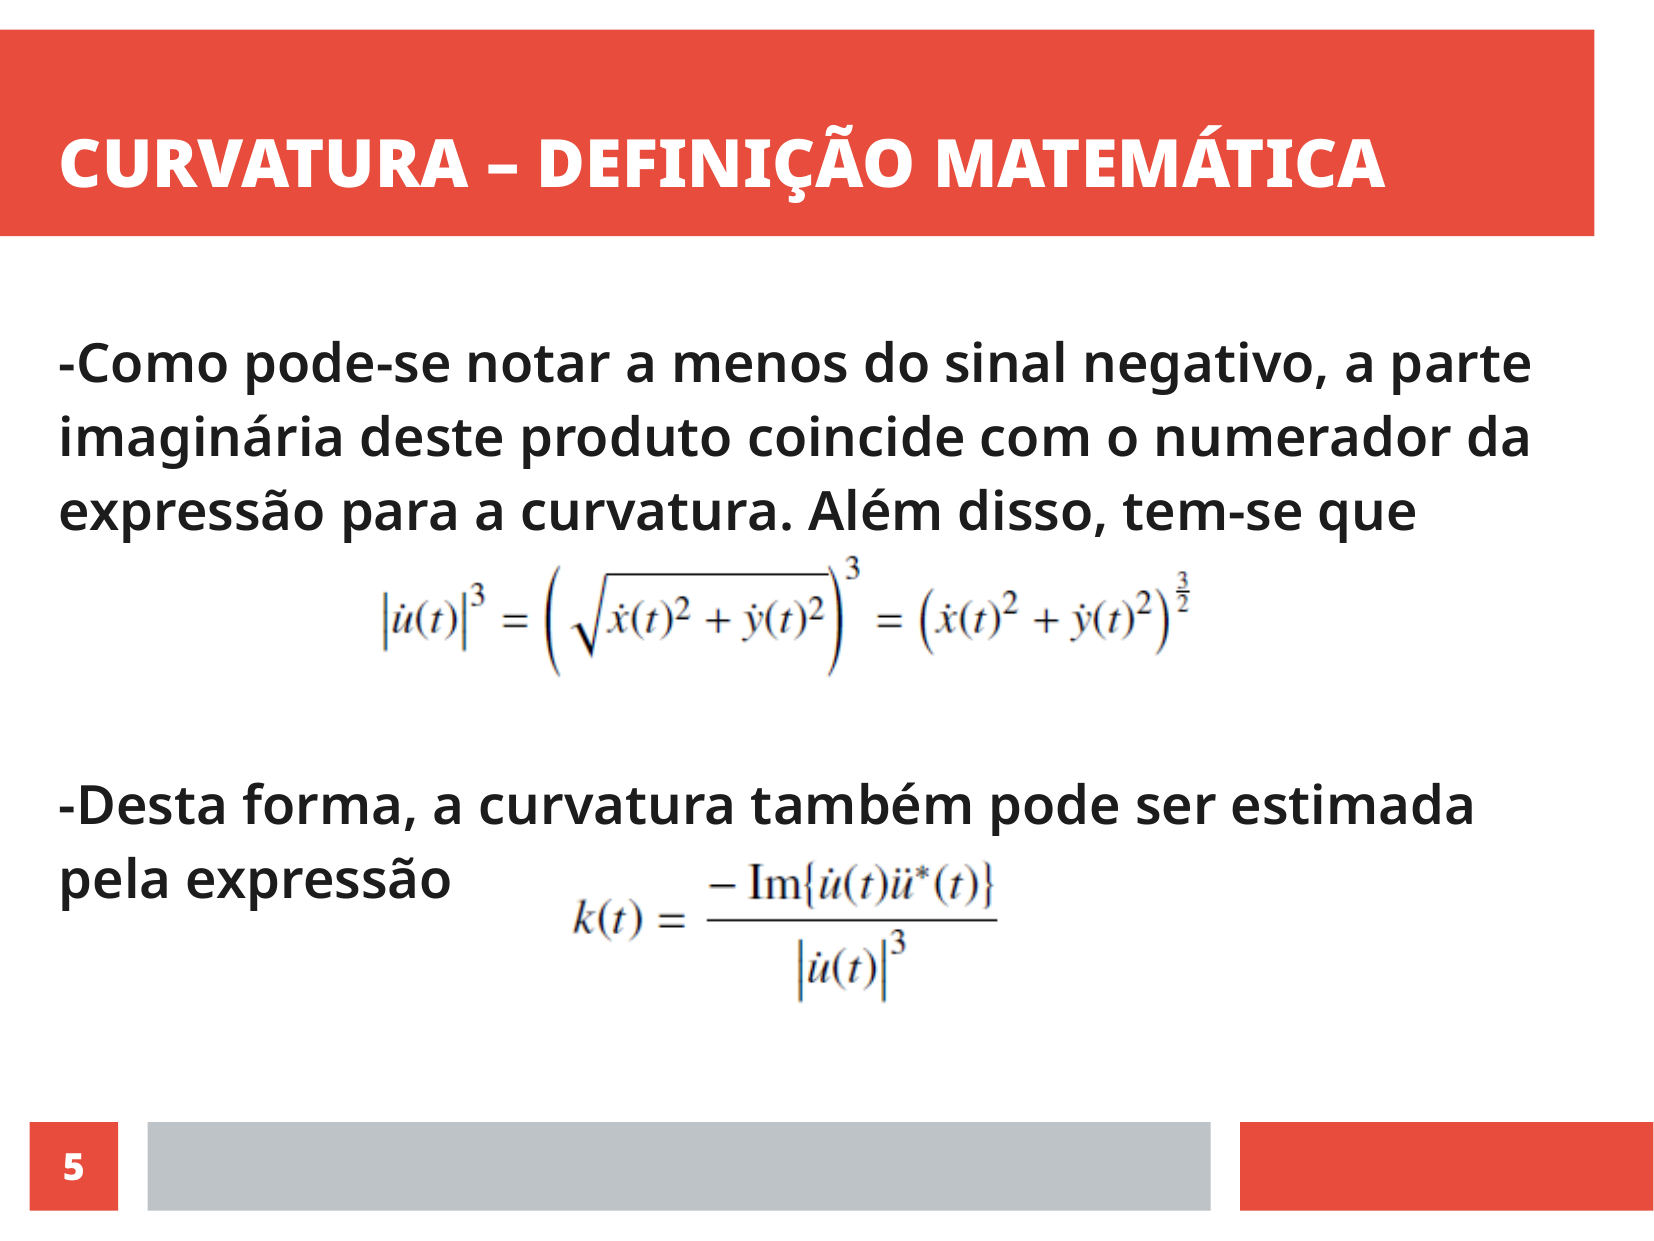

# CURVATURA – DEFINIÇÃO MATEMÁTICA
-Como pode-se notar a menos do sinal negativo, a parte imaginária deste produto coincide com o numerador da expressão para a curvatura. Além disso, tem-se que
-Desta forma, a curvatura também pode ser estimada pela expressão
5